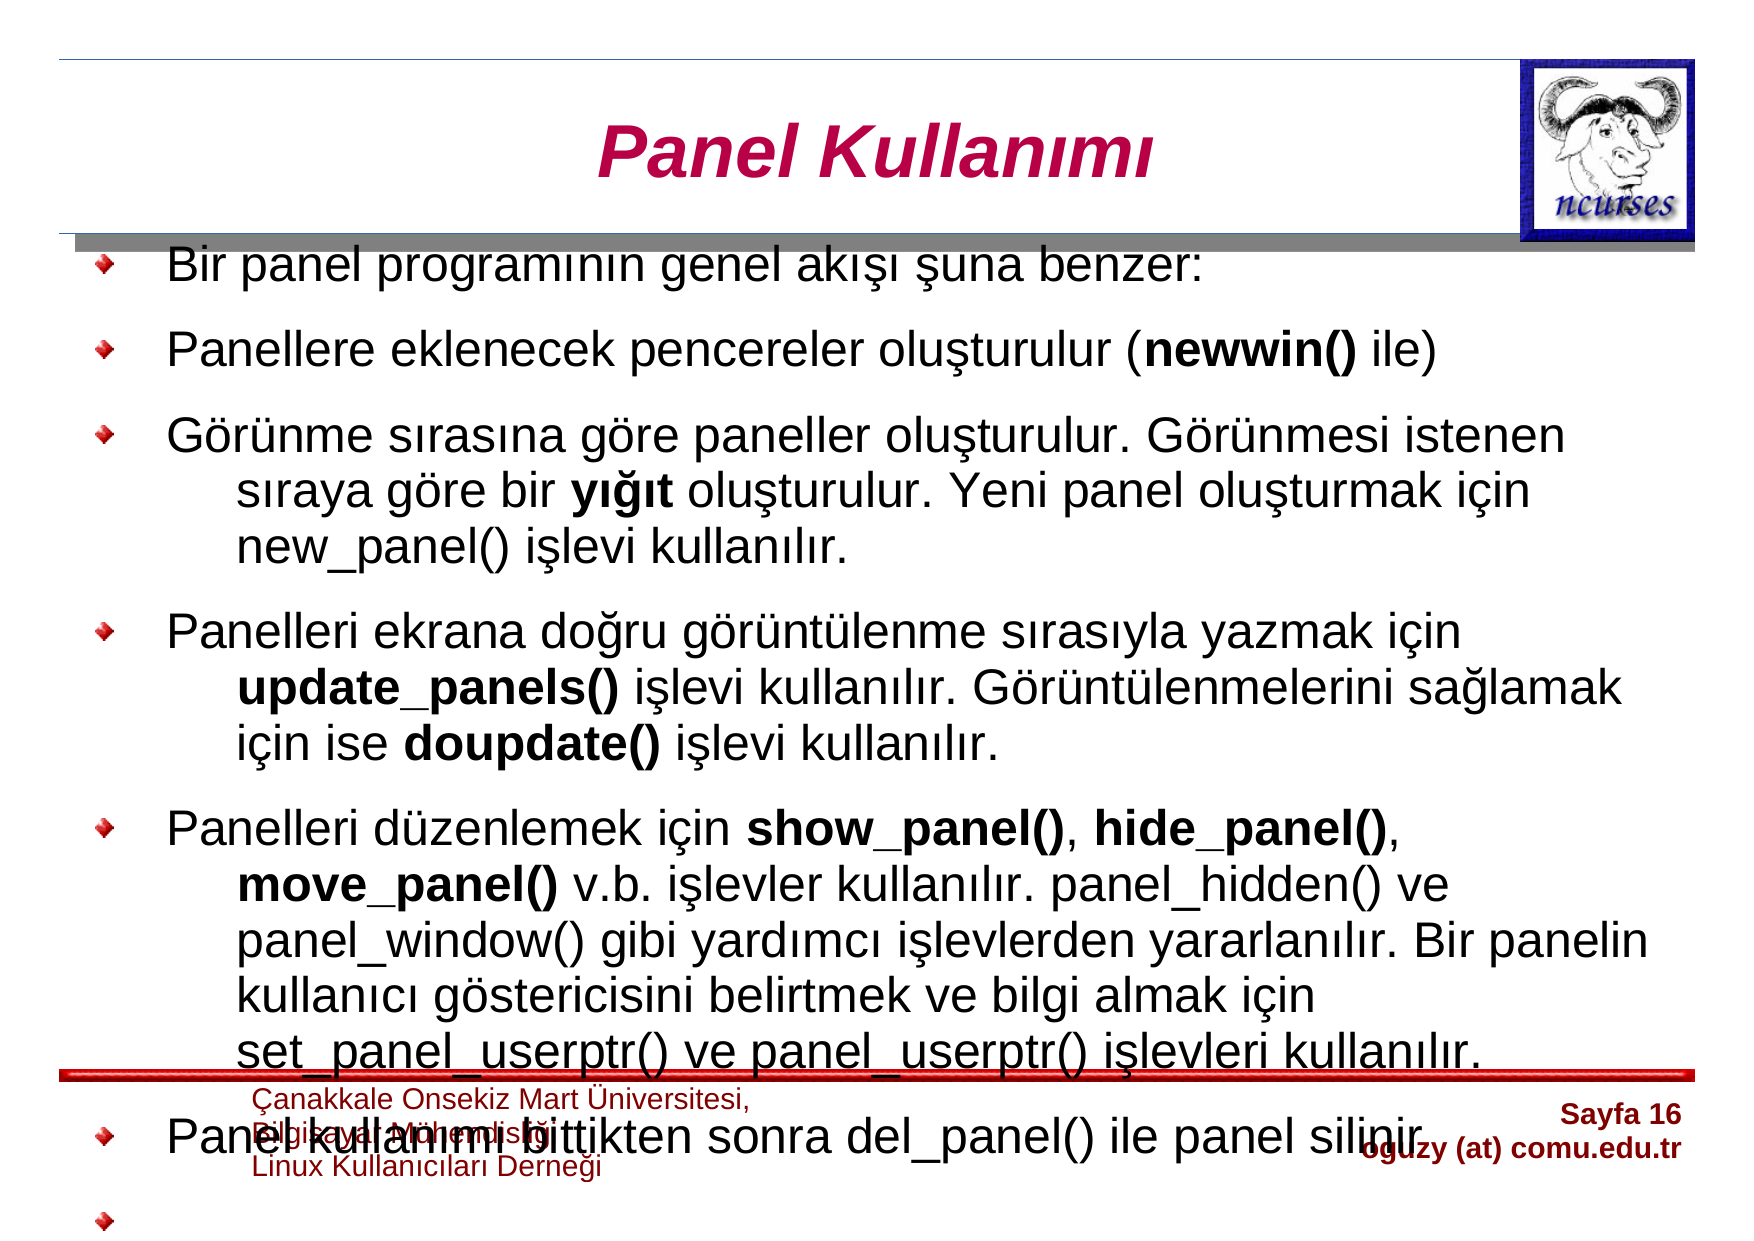

# Panel Kullanımı
Bir panel programının genel akışı şuna benzer:
Panellere eklenecek pencereler oluşturulur (newwin() ile)
Görünme sırasına göre paneller oluşturulur. Görünmesi istenen sıraya göre bir yığıt oluşturulur. Yeni panel oluşturmak için new_panel() işlevi kullanılır.
Panelleri ekrana doğru görüntülenme sırasıyla yazmak için update_panels() işlevi kullanılır. Görüntülenmelerini sağlamak için ise doupdate() işlevi kullanılır.
Panelleri düzenlemek için show_panel(), hide_panel(), move_panel() v.b. işlevler kullanılır. panel_hidden() ve panel_window() gibi yardımcı işlevlerden yararlanılır. Bir panelin kullanıcı göstericisini belirtmek ve bilgi almak için set_panel_userptr() ve panel_userptr() işlevleri kullanılır.
Panel kullanımı bittikten sonra del_panel() ile panel silinir